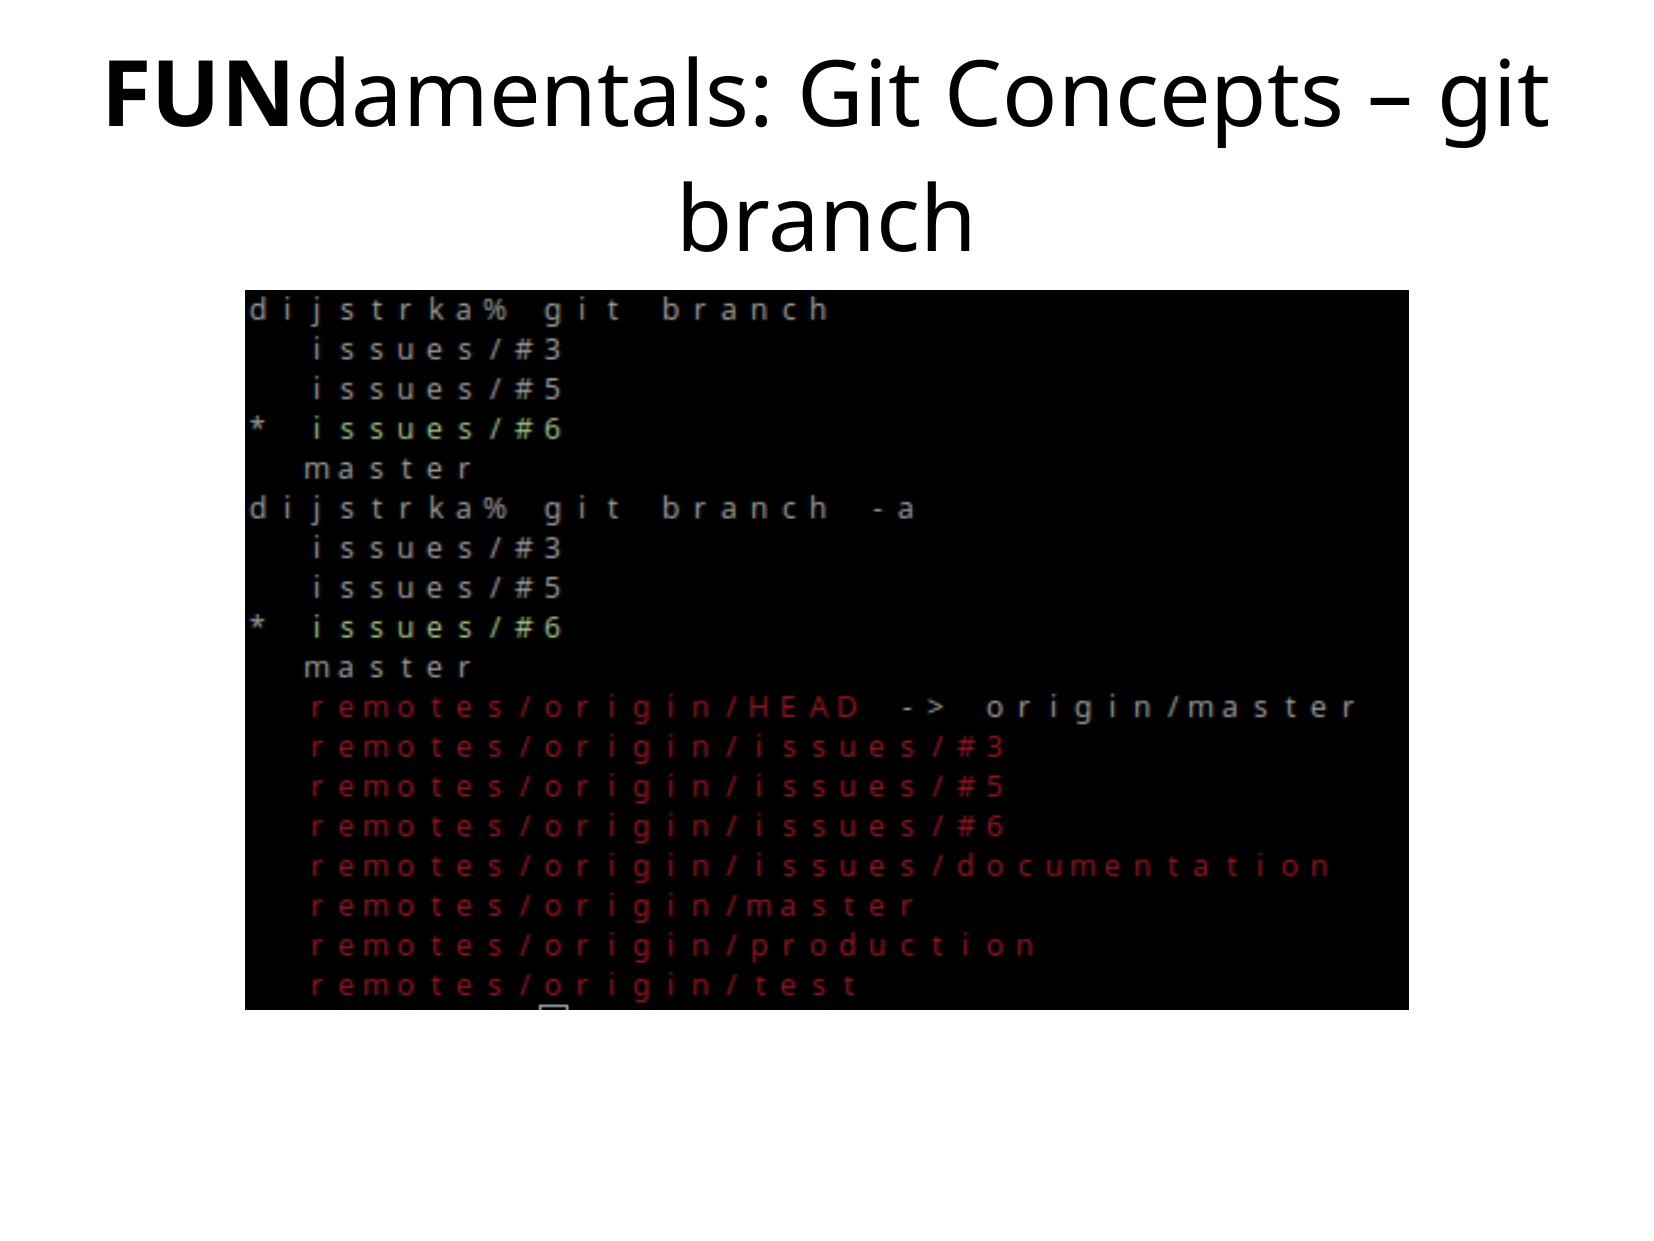

# FUNdamentals: Git Concepts – git branch